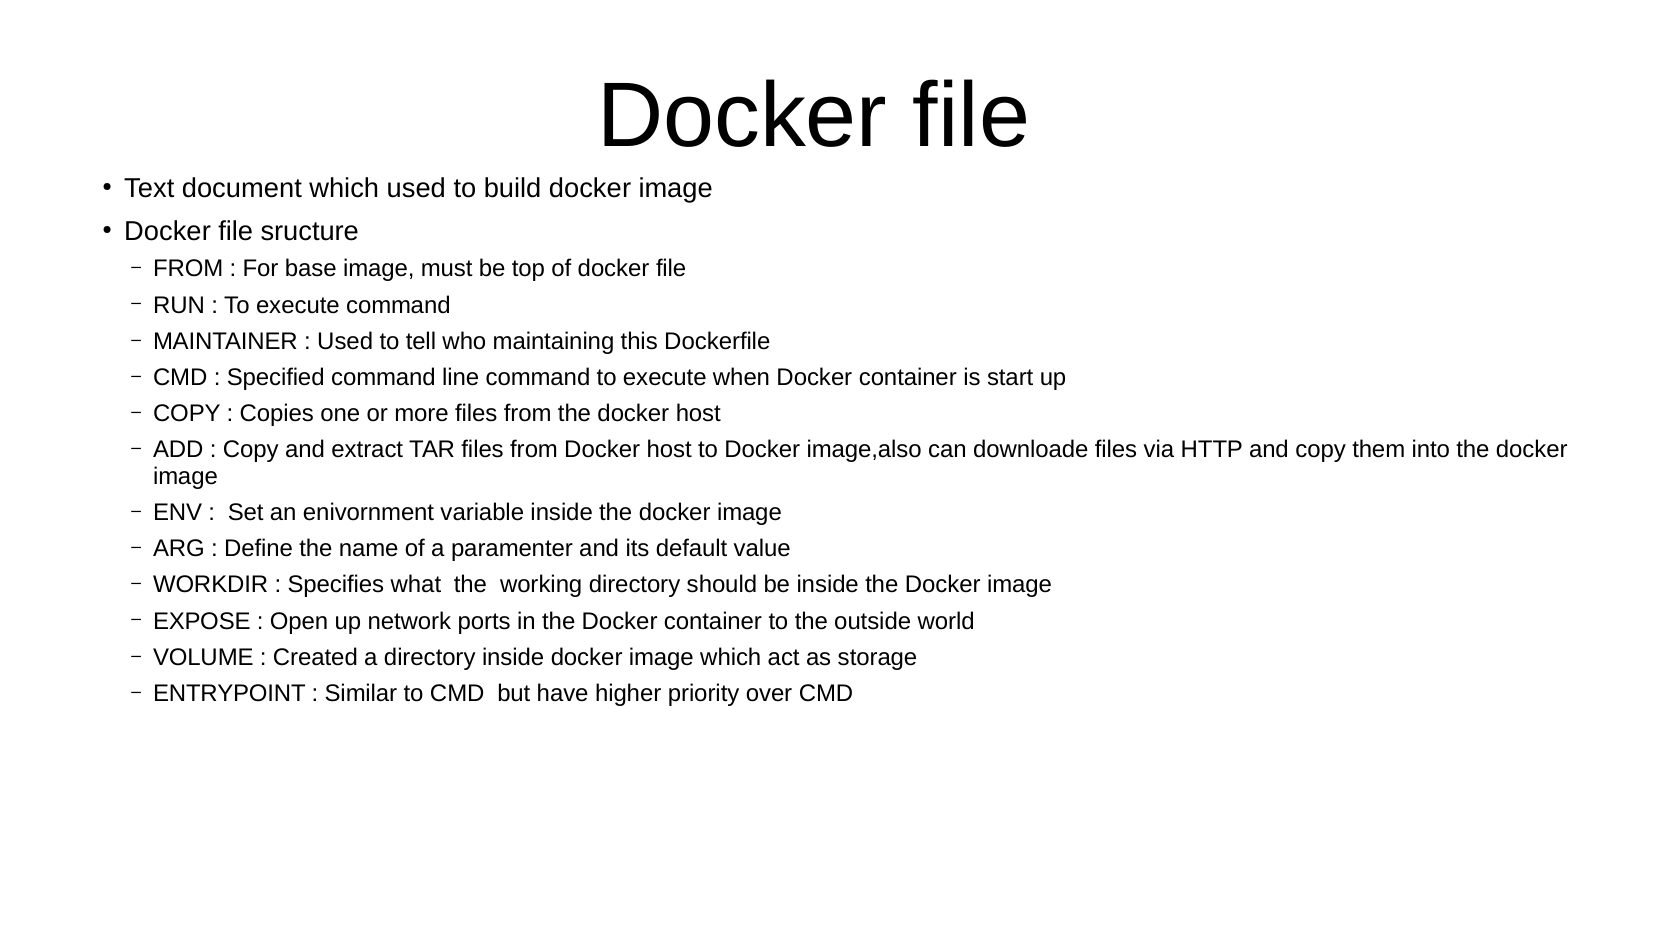

# Docker file
Text document which used to build docker image
Docker file sructure
FROM : For base image, must be top of docker file
RUN : To execute command
MAINTAINER : Used to tell who maintaining this Dockerfile
CMD : Specified command line command to execute when Docker container is start up
COPY : Copies one or more files from the docker host
ADD : Copy and extract TAR files from Docker host to Docker image,also can downloade files via HTTP and copy them into the docker image
ENV : Set an enivornment variable inside the docker image
ARG : Define the name of a paramenter and its default value
WORKDIR : Specifies what the working directory should be inside the Docker image
EXPOSE : Open up network ports in the Docker container to the outside world
VOLUME : Created a directory inside docker image which act as storage
ENTRYPOINT : Similar to CMD but have higher priority over CMD